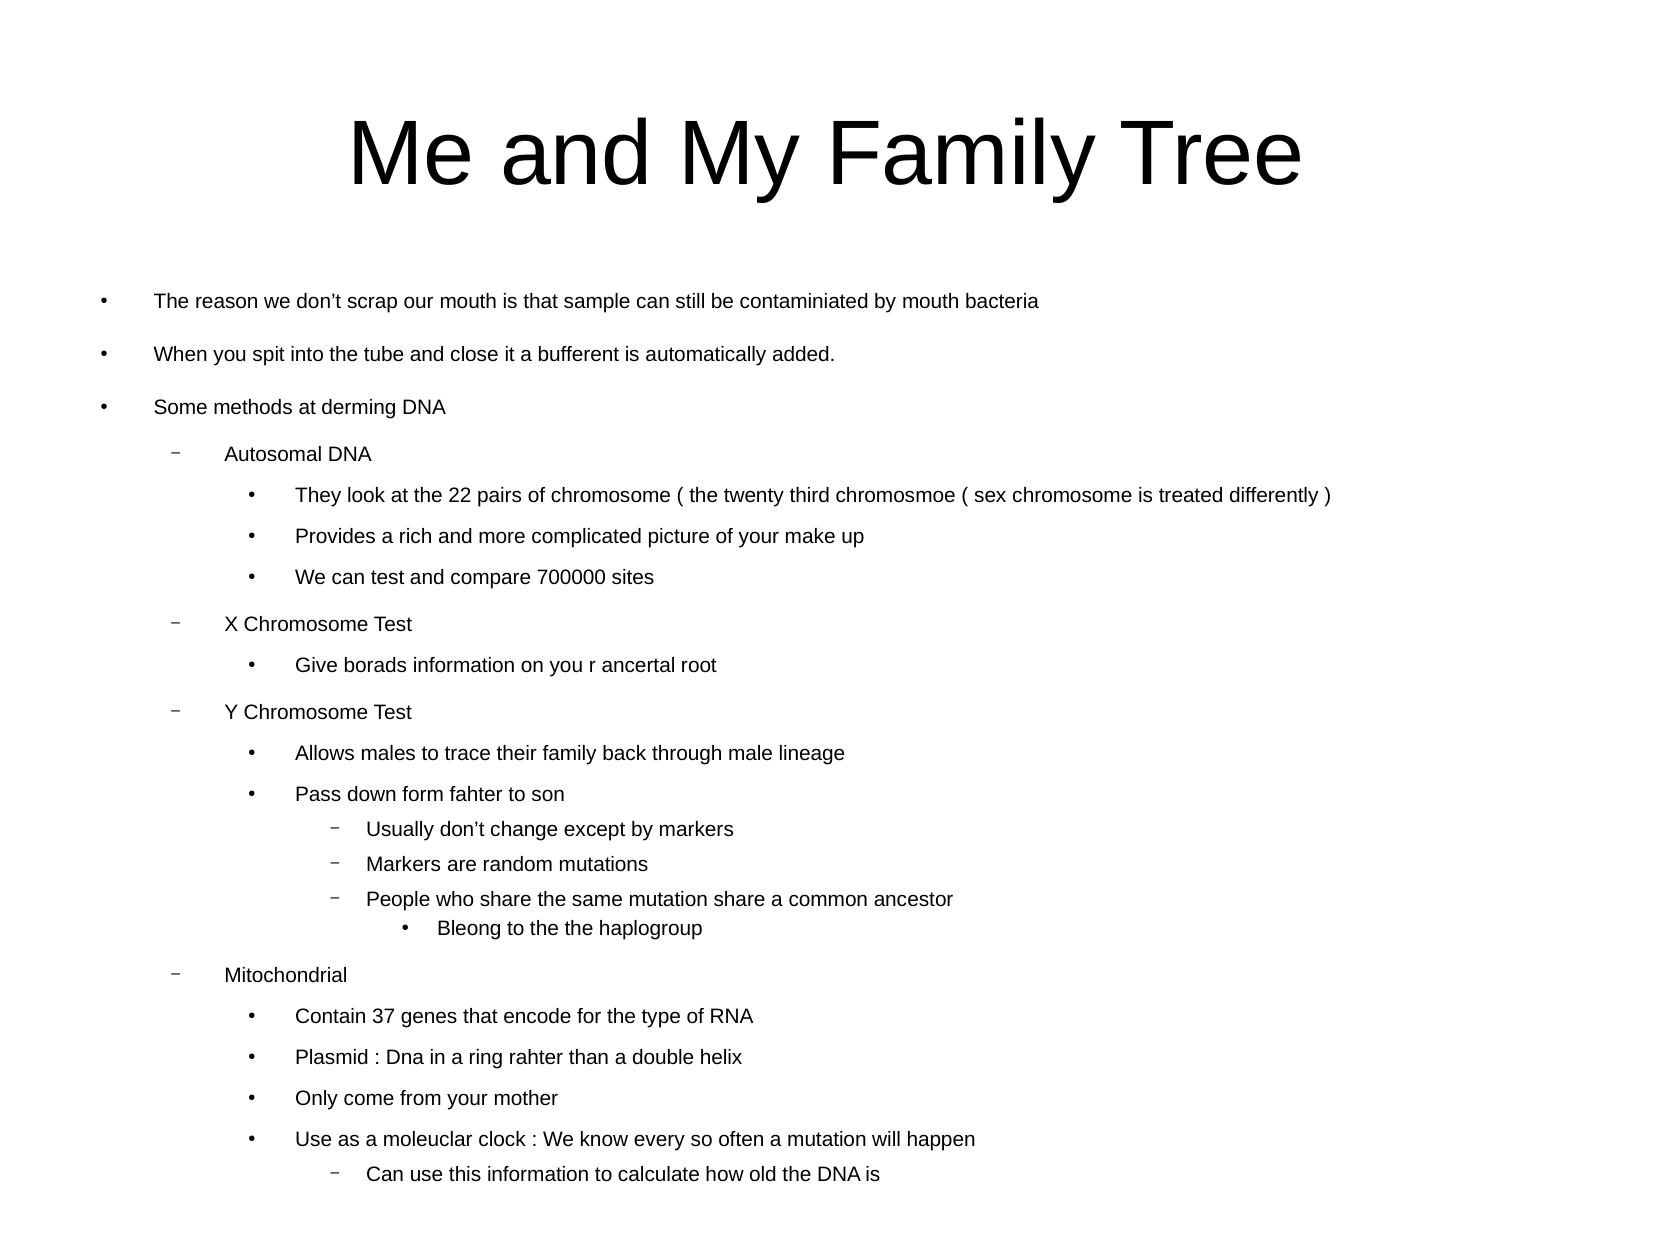

# Me and My Family Tree
The reason we don’t scrap our mouth is that sample can still be contaminiated by mouth bacteria
When you spit into the tube and close it a bufferent is automatically added.
Some methods at derming DNA
Autosomal DNA
They look at the 22 pairs of chromosome ( the twenty third chromosmoe ( sex chromosome is treated differently )
Provides a rich and more complicated picture of your make up
We can test and compare 700000 sites
X Chromosome Test
Give borads information on you r ancertal root
Y Chromosome Test
Allows males to trace their family back through male lineage
Pass down form fahter to son
Usually don’t change except by markers
Markers are random mutations
People who share the same mutation share a common ancestor
Bleong to the the haplogroup
Mitochondrial
Contain 37 genes that encode for the type of RNA
Plasmid : Dna in a ring rahter than a double helix
Only come from your mother
Use as a moleuclar clock : We know every so often a mutation will happen
Can use this information to calculate how old the DNA is